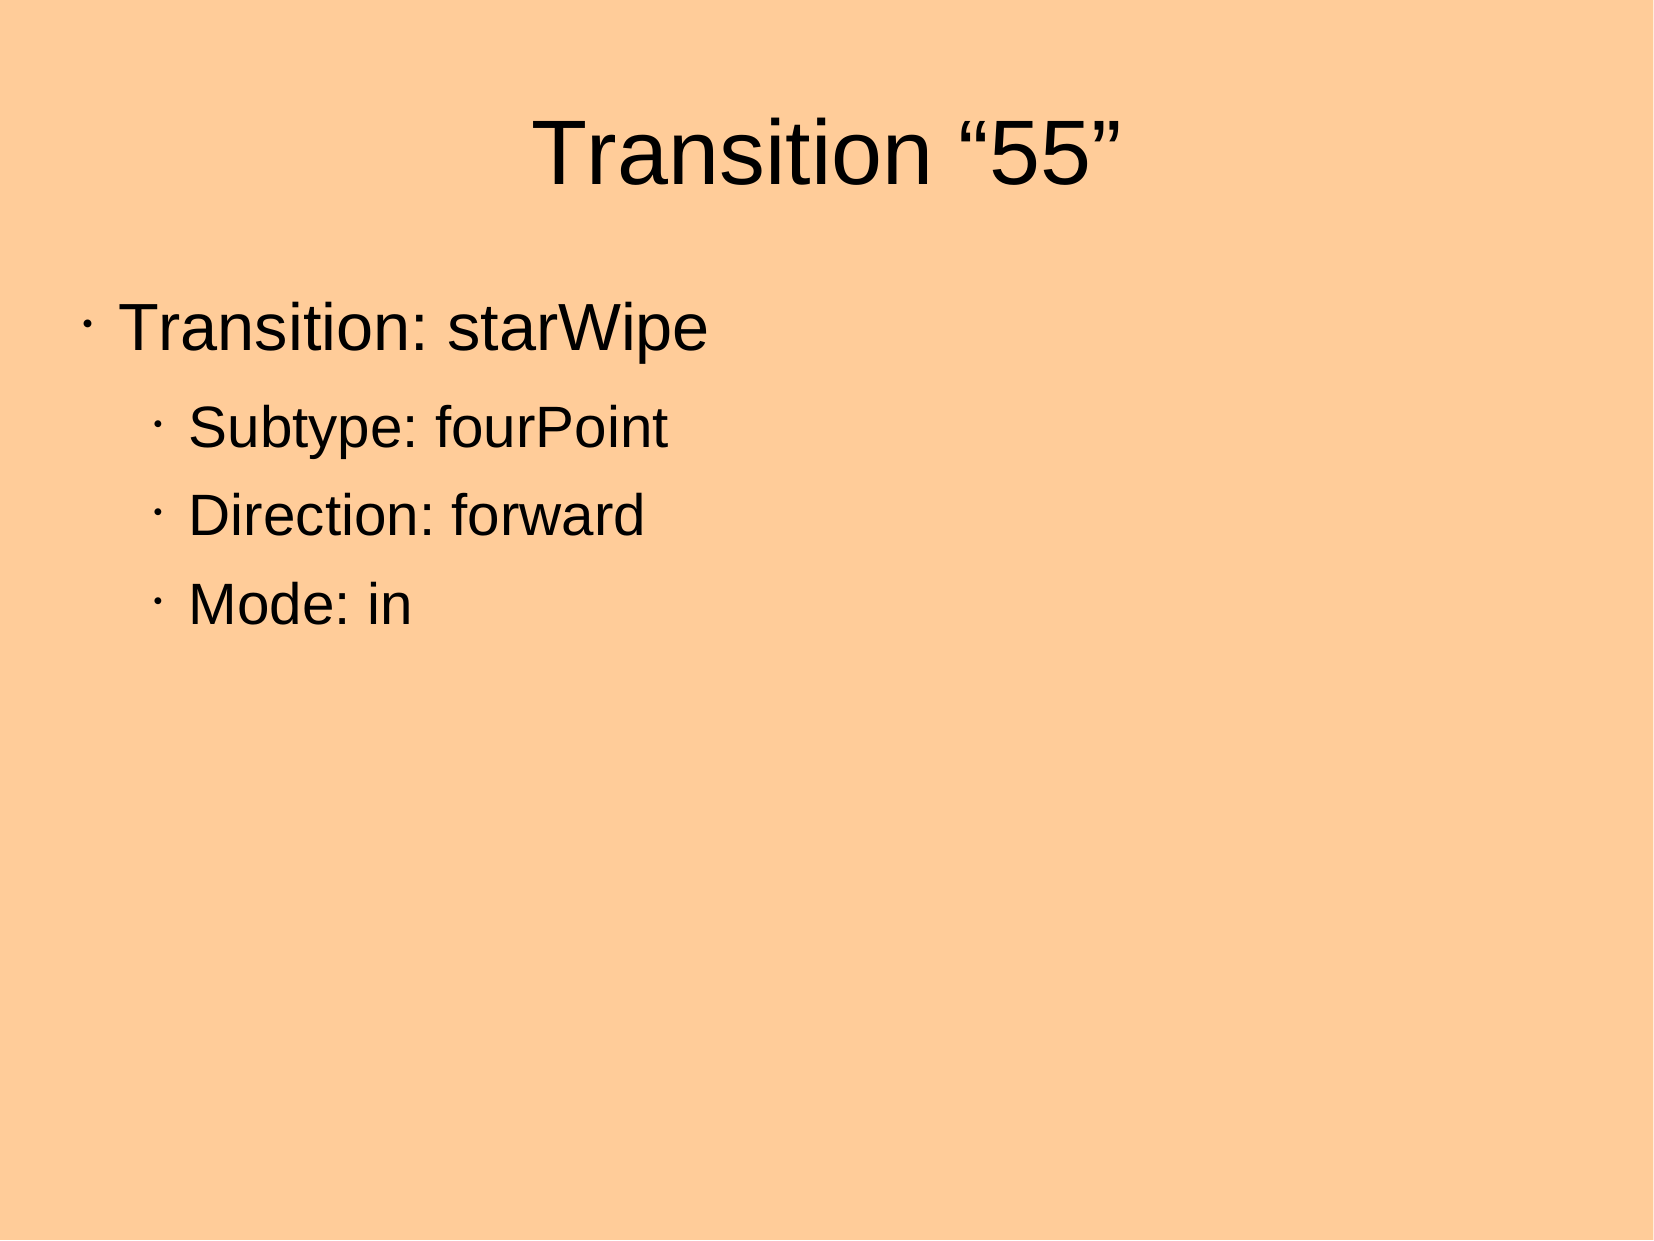

# Transition “55”
Transition: starWipe
Subtype: fourPoint
Direction: forward
Mode: in